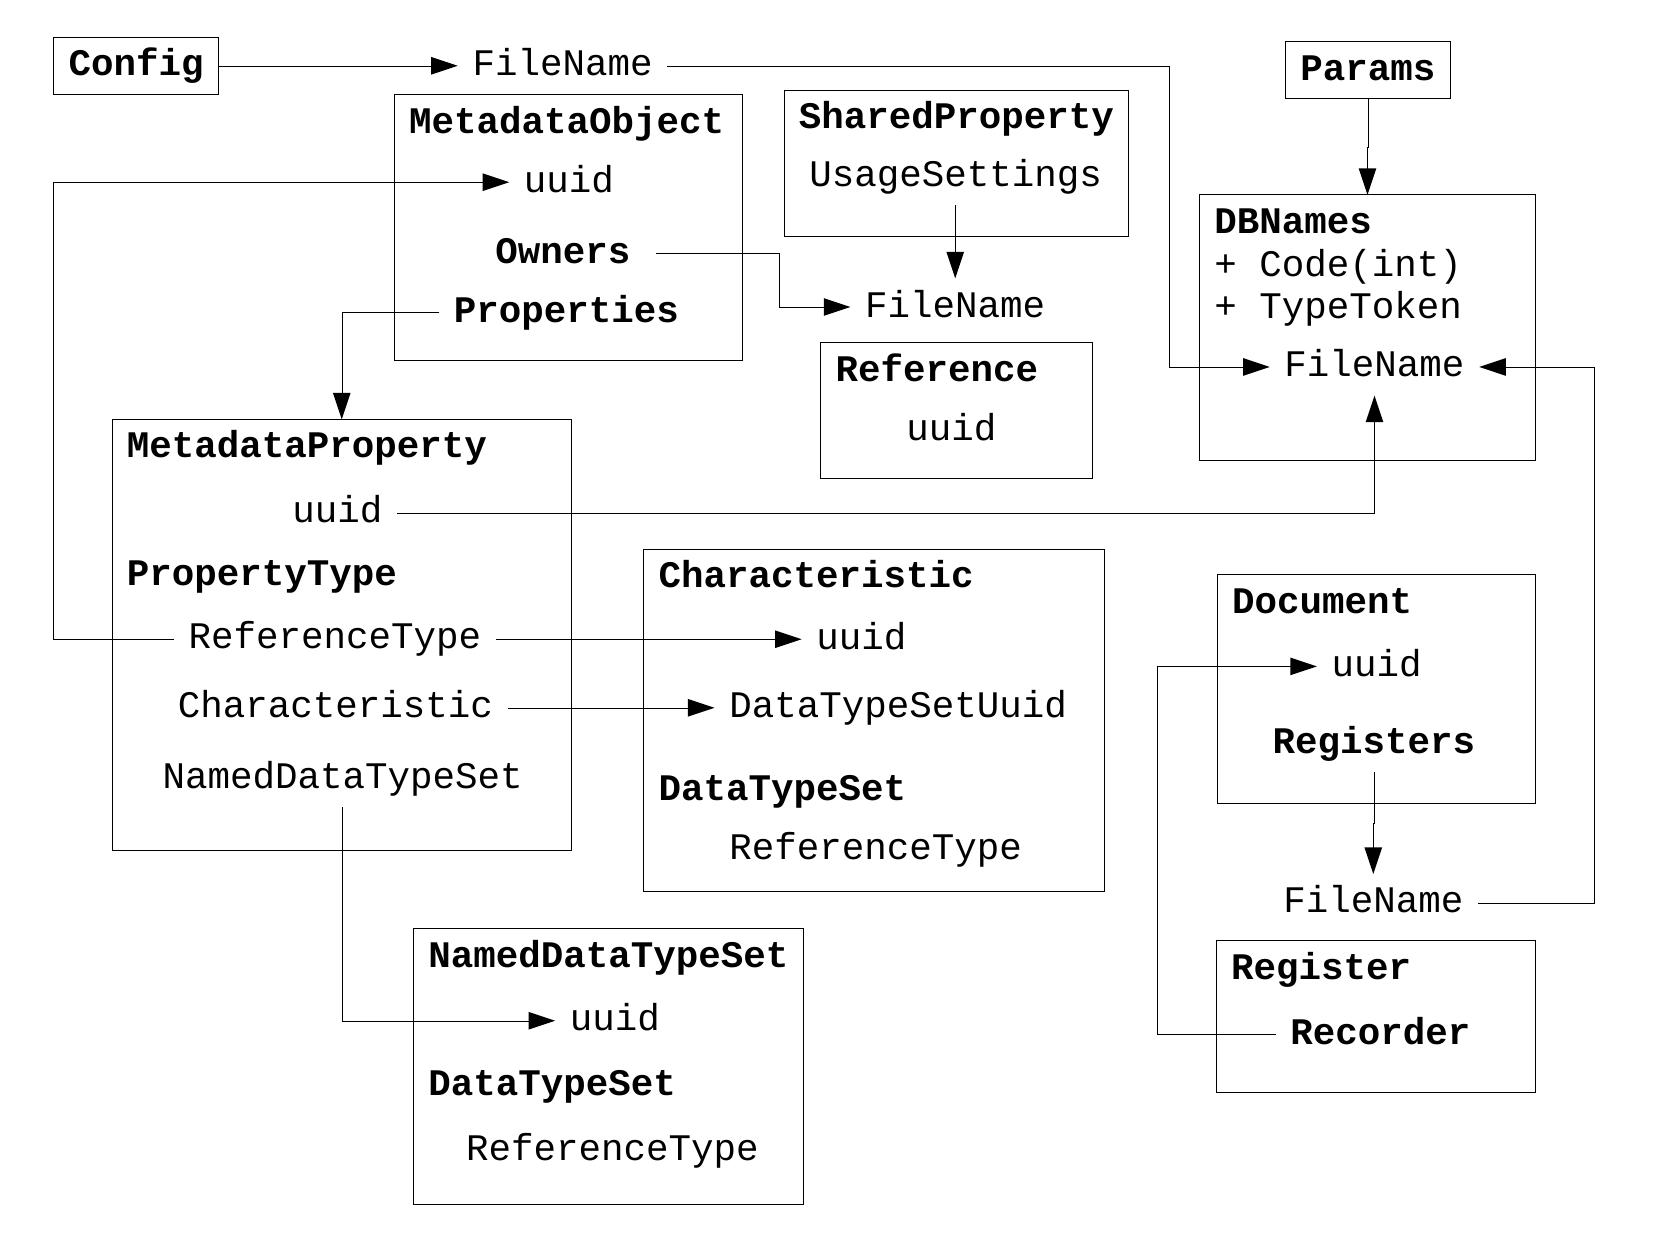

Config
FileName
Params
SharedProperty
MetadataObject
UsageSettings
uuid
DBNames
+ Code(int)
+ TypeToken
Owners
FileName
Properties
FileName
Reference
uuid
MetadataProperty
PropertyType
uuid
Characteristic
DataTypeSet
Document
ReferenceType
uuid
uuid
Characteristic
DataTypeSetUuid
Registers
NamedDataTypeSet
ReferenceType
FileName
NamedDataTypeSet
DataTypeSet
Register
uuid
Recorder
ReferenceType